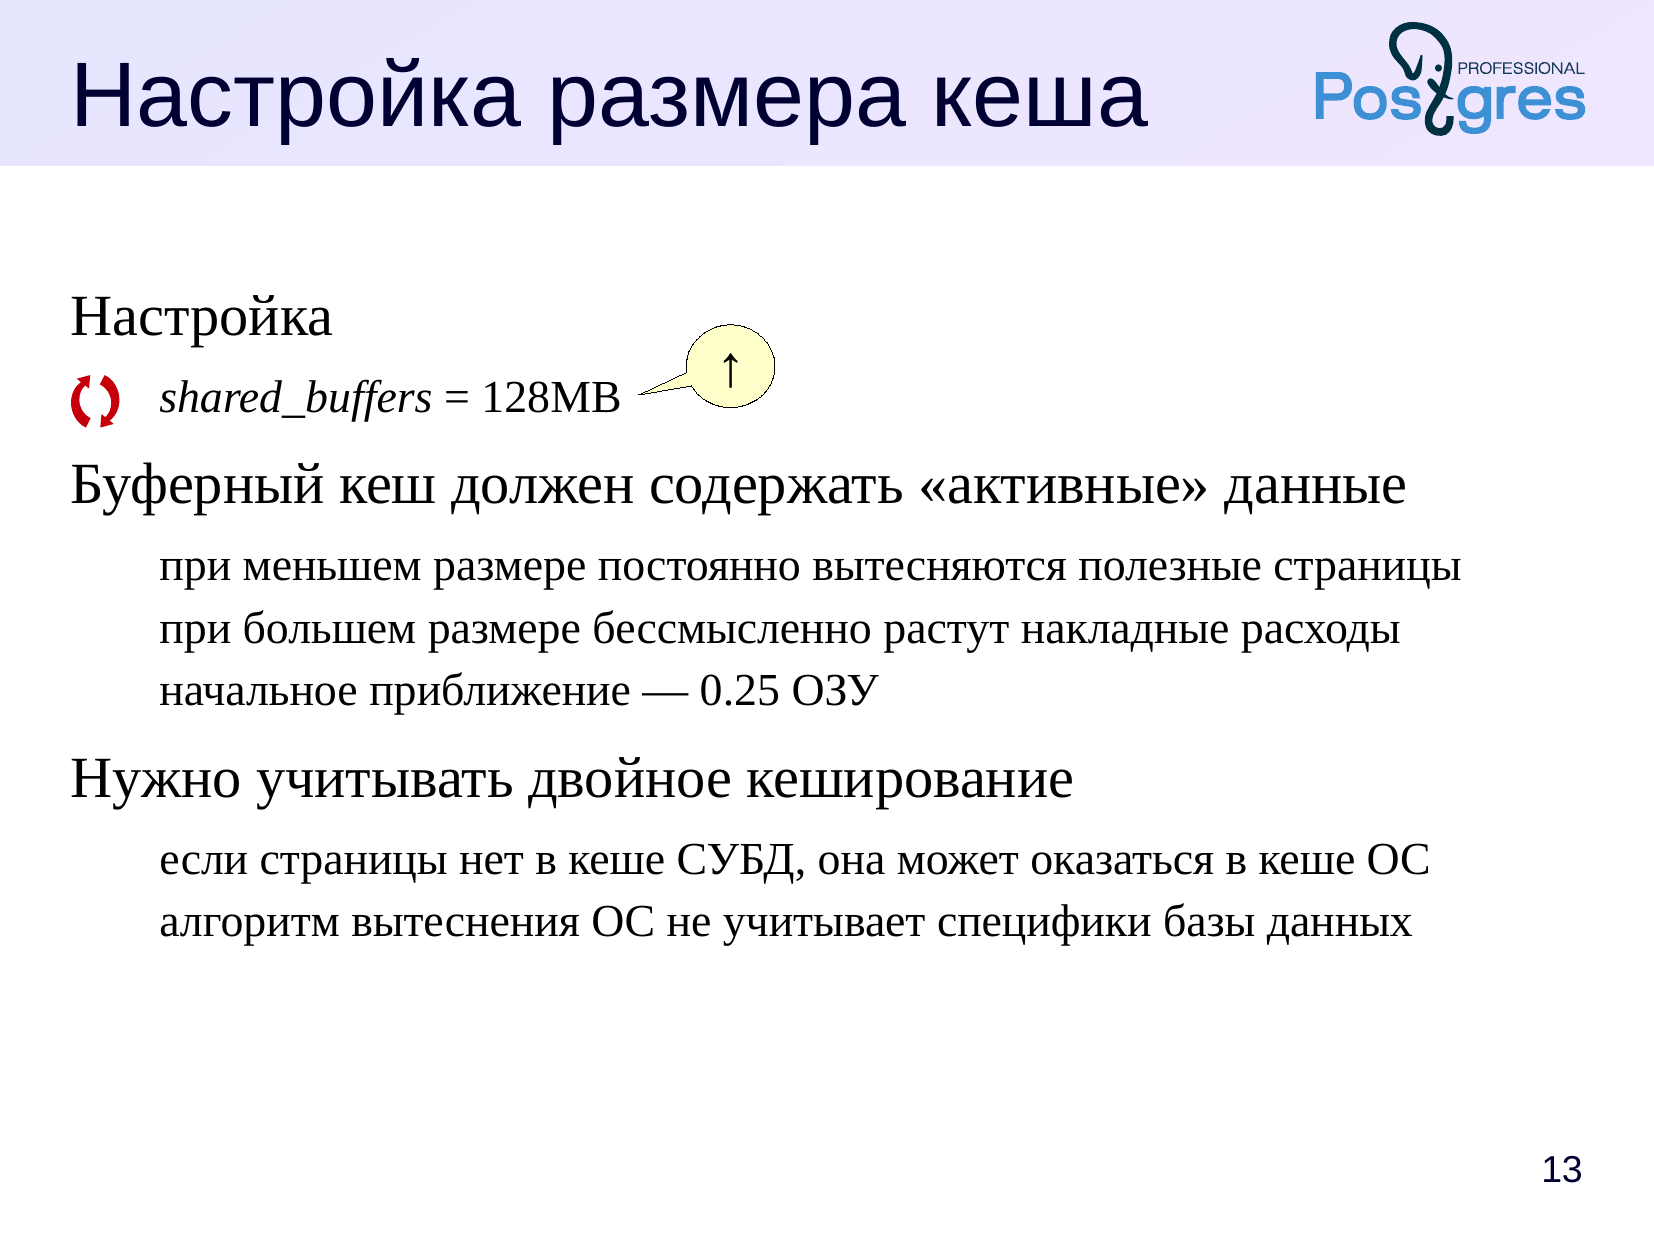

# Настройка размера кеша
Настройка
shared_buffers = 128MB
Буферный кеш должен содержать «активные» данные
при меньшем размере постоянно вытесняются полезные страницы
при большем размере бессмысленно растут накладные расходы
начальное приближение — 0.25 ОЗУ
Нужно учитывать двойное кеширование
если страницы нет в кеше СУБД, она может оказаться в кеше ОС
алгоритм вытеснения ОС не учитывает специфики базы данных
↑